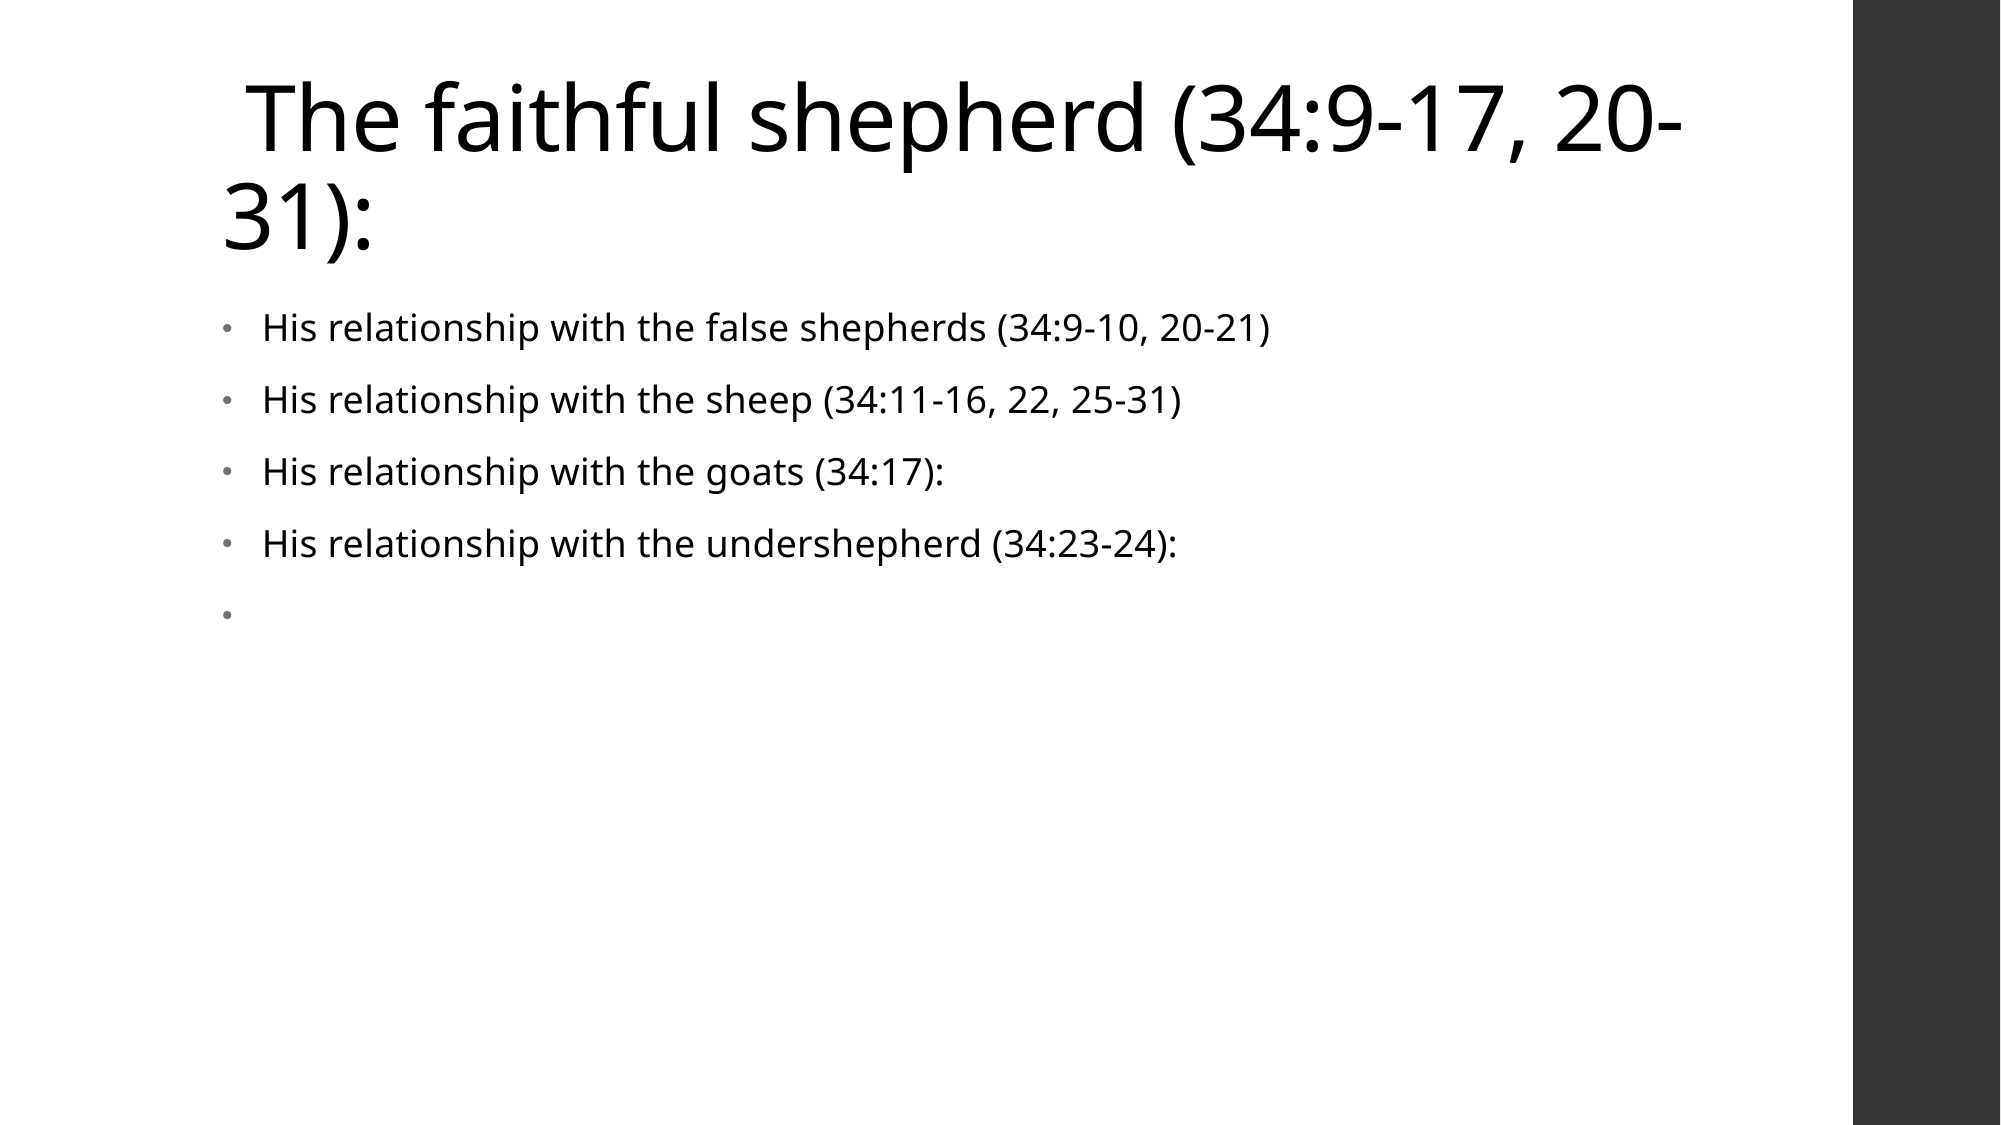

# The faithful shepherd (34:9-17, 20-31):
 His relationship with the false shepherds (34:9-10, 20-21)
 His relationship with the sheep (34:11-16, 22, 25-31)
 His relationship with the goats (34:17):
 His relationship with the undershepherd (34:23-24):